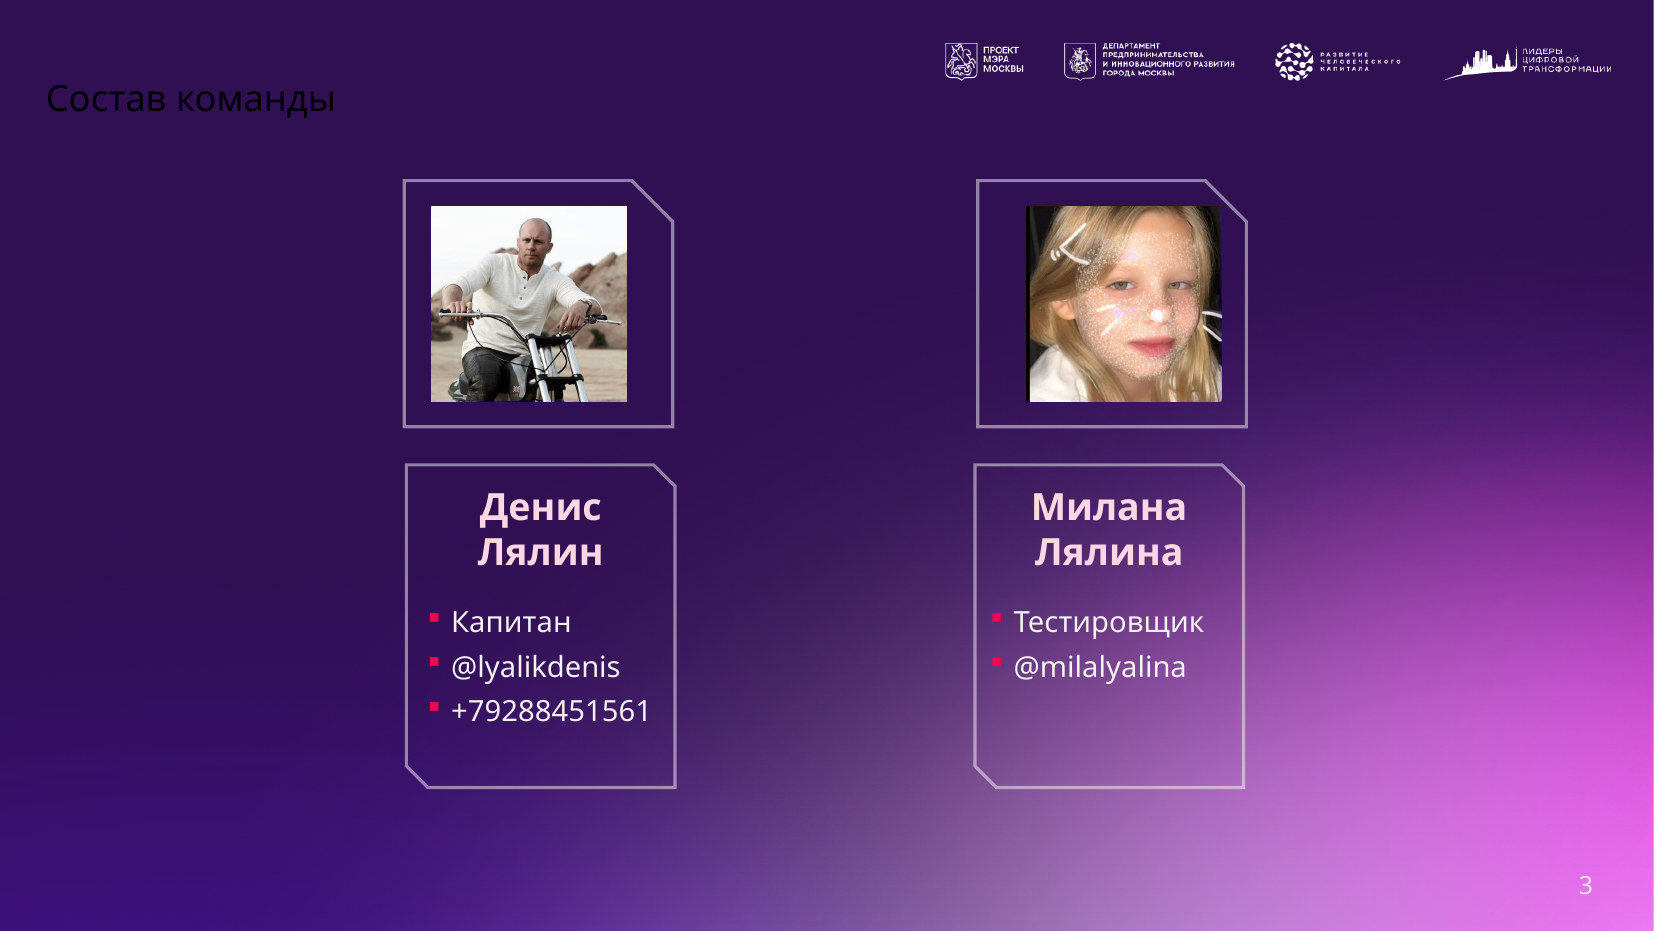

# Состав команды
Денис Лялин
Милана Лялина
Капитан
@lyalikdenis
+79288451561
Тестировщик
@milalyalina
3